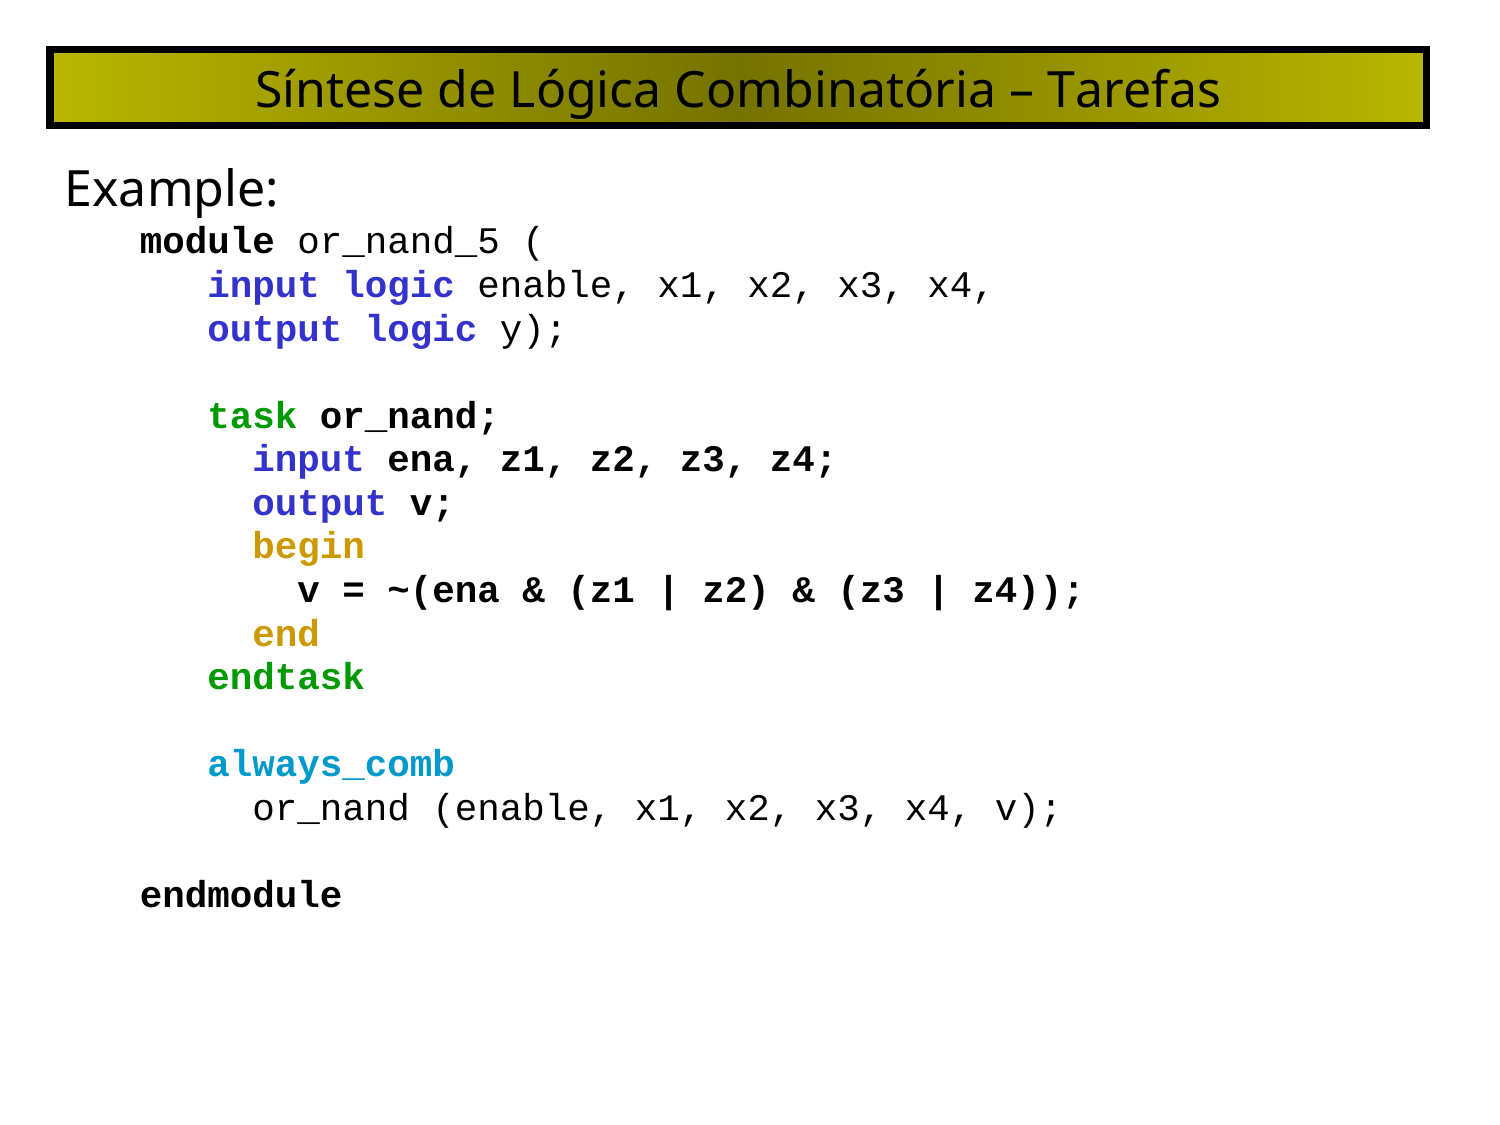

# Síntese de Lógica Combinatória – Tarefas
Example:
module or_nand_5 (
 input logic enable, x1, x2, x3, x4,
 output logic y);
 task or_nand;
 input ena, z1, z2, z3, z4;
 output v;
 begin
 v = ~(ena & (z1 | z2) & (z3 | z4));
 end
 endtask
 always_comb
 or_nand (enable, x1, x2, x3, x4, v);
endmodule